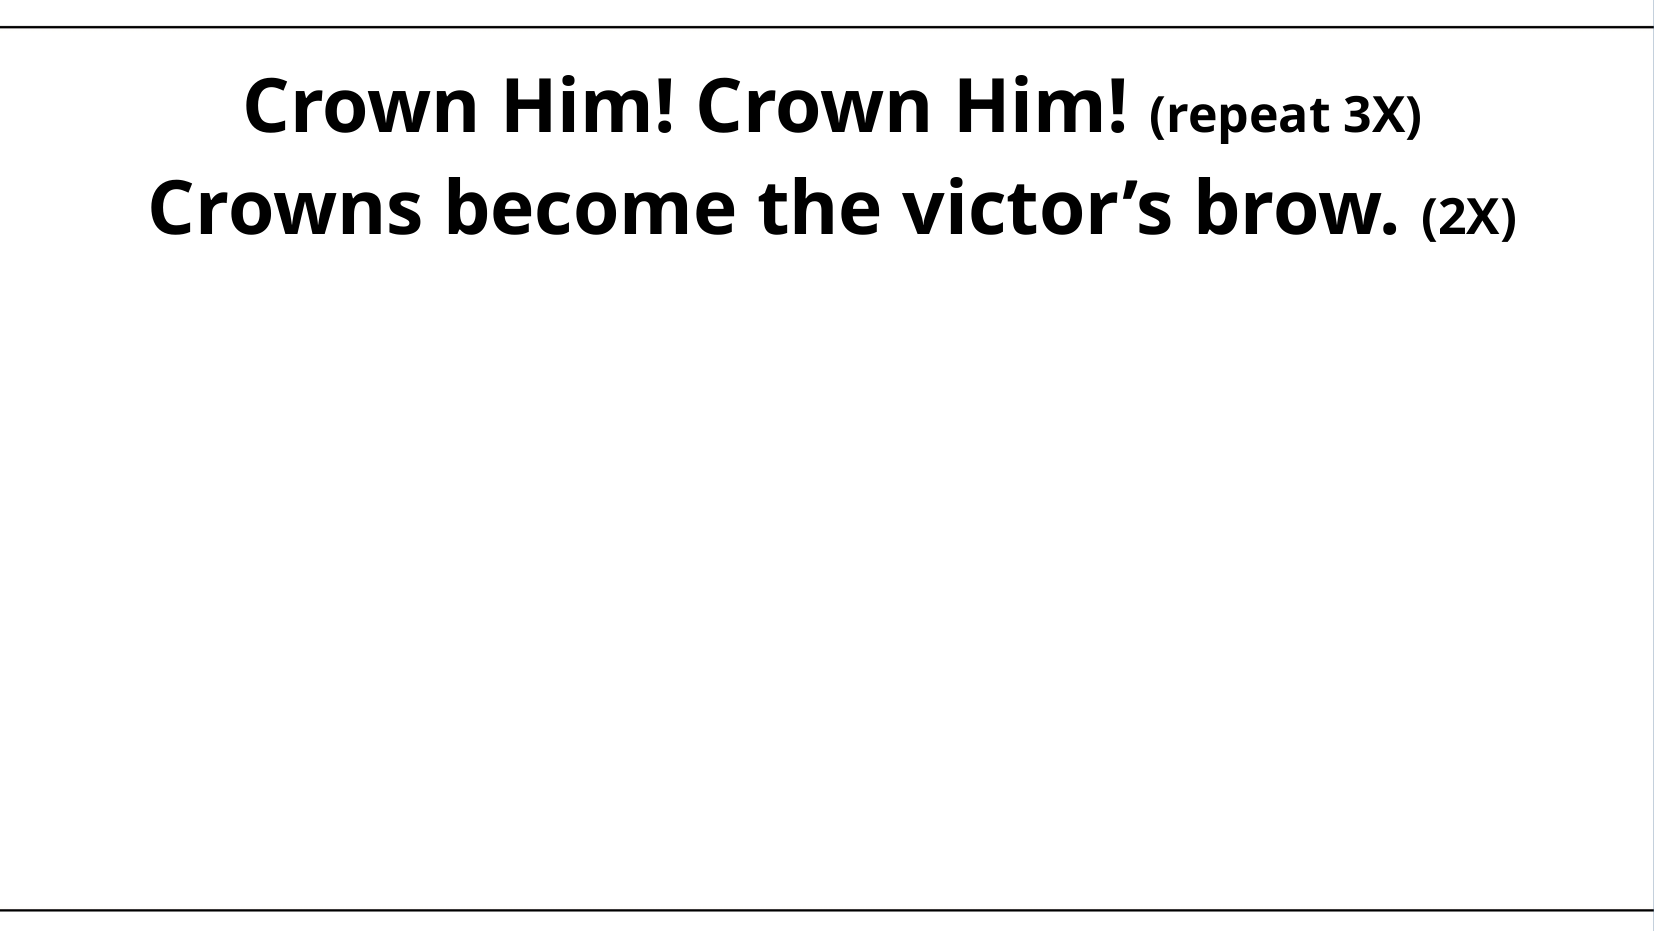

Crown Him! Crown Him! (repeat 3X)
Crowns become the victor’s brow. (2X)